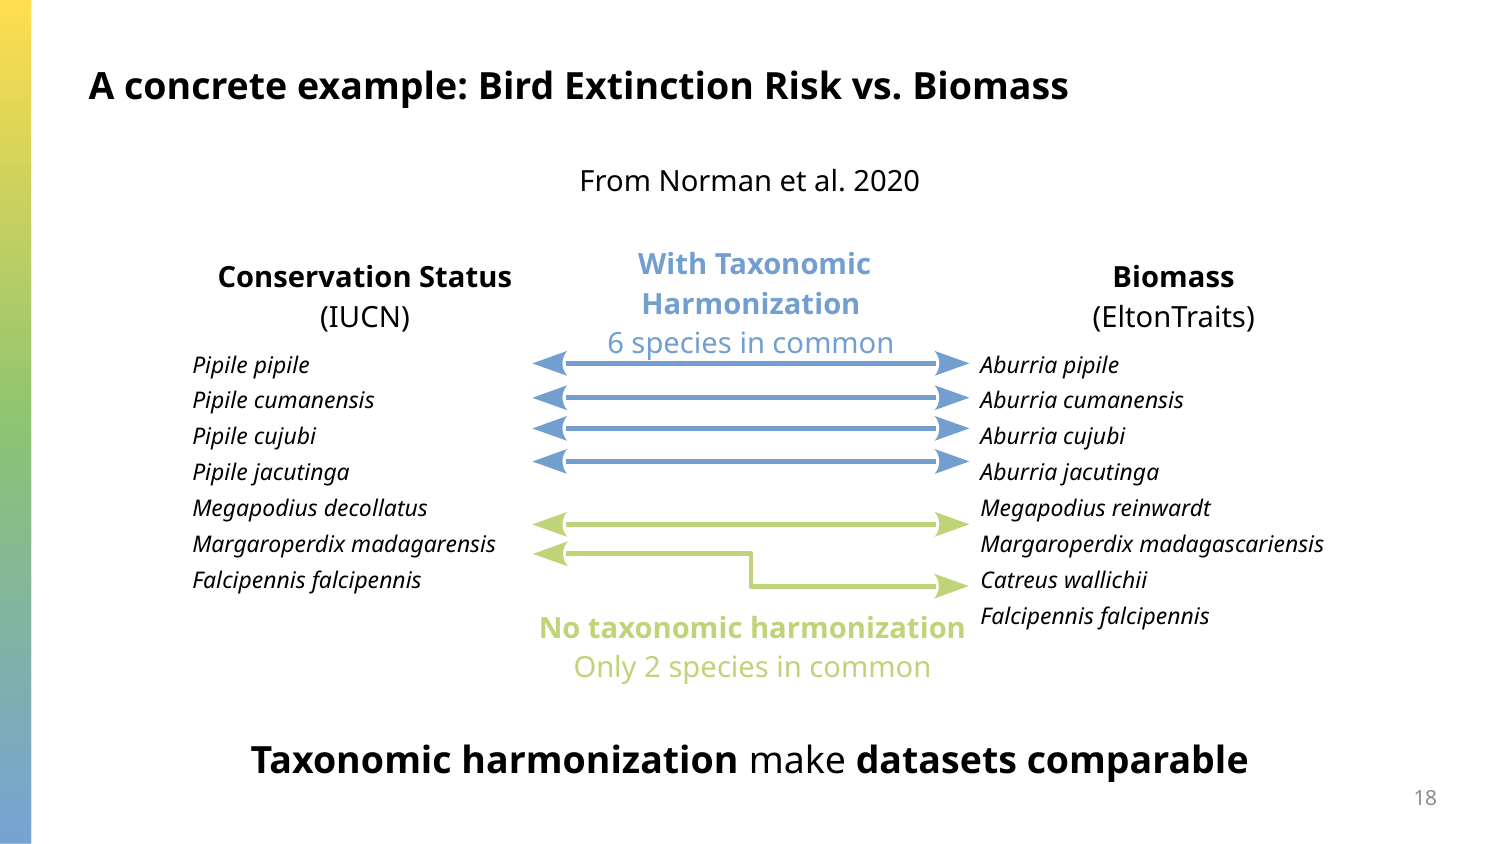

# A concrete example: Bird Extinction Risk vs. Biomass
From Norman et al. 2020
 With Taxonomic Harmonization
6 species in common
Conservation Status
(IUCN)
Biomass
(EltonTraits)
Pipile pipile
Pipile cumanensis
Pipile cujubi
Pipile jacutinga
Megapodius decollatus
Margaroperdix madagarensis
Falcipennis falcipennis
Aburria pipile
Aburria cumanensis
Aburria cujubi
Aburria jacutinga
Megapodius reinwardt
Margaroperdix madagascariensis
Catreus wallichii
Falcipennis falcipennis
No taxonomic harmonization
Only 2 species in common
Taxonomic harmonization make datasets comparable
18